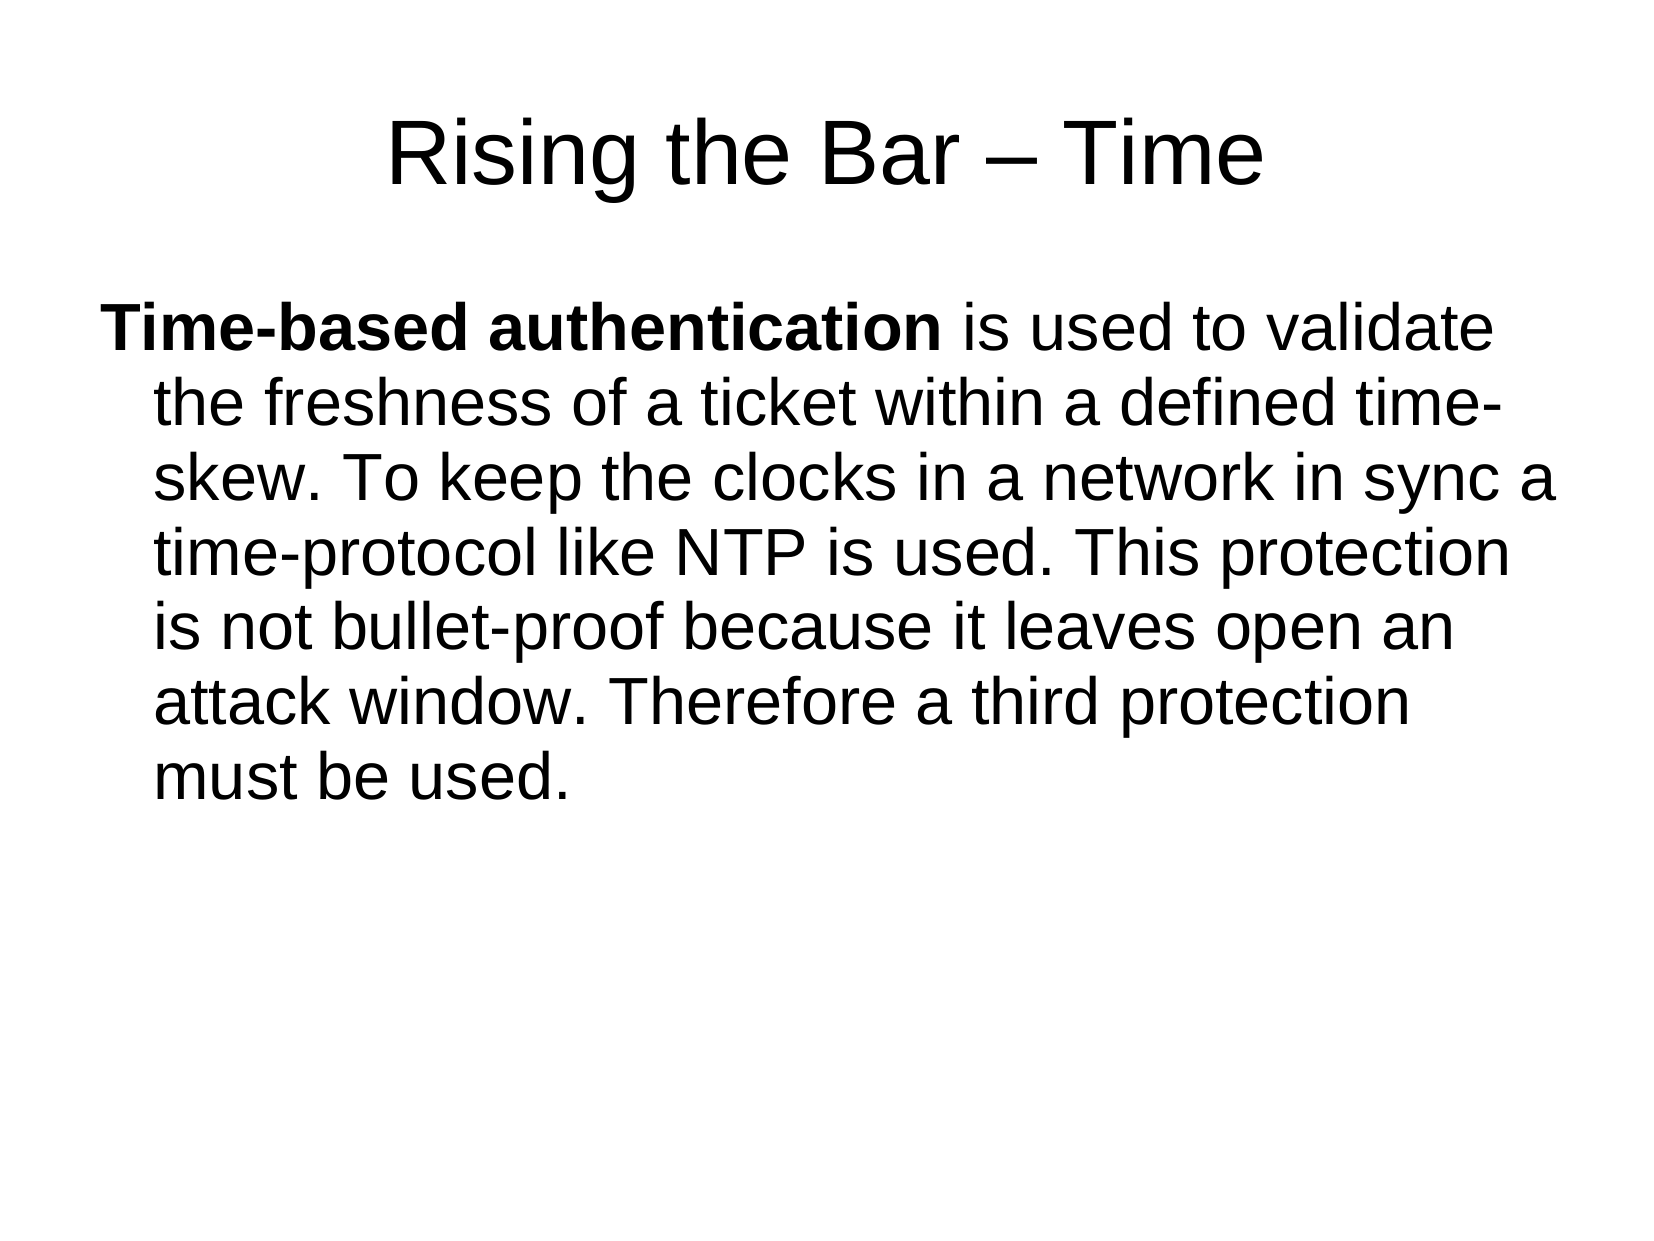

# Rising the Bar – Time
Time-based authentication is used to validate the freshness of a ticket within a defined time-skew. To keep the clocks in a network in sync a time-protocol like NTP is used. This protection is not bullet-proof because it leaves open an attack window. Therefore a third protection must be used.